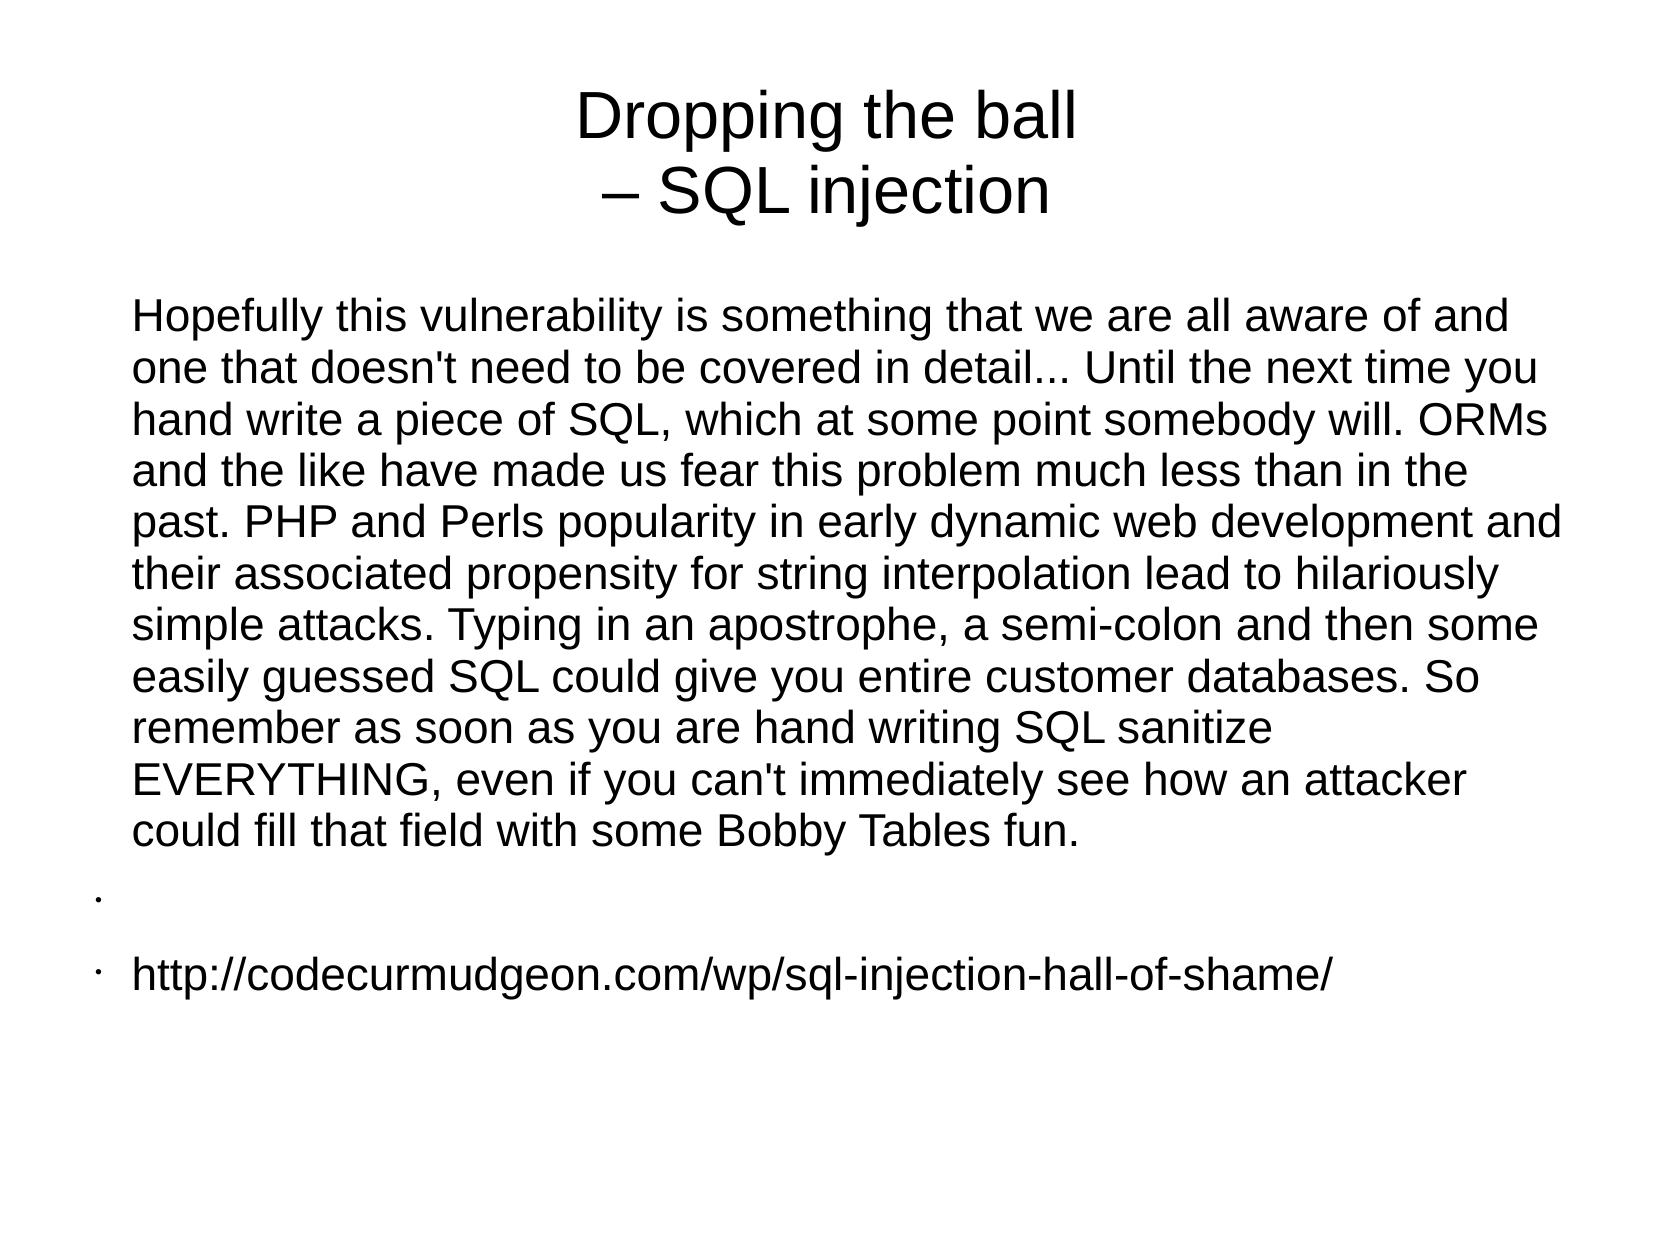

# Dropping the ball – SQL injection
Hopefully this vulnerability is something that we are all aware of and one that doesn't need to be covered in detail... Until the next time you hand write a piece of SQL, which at some point somebody will. ORMs and the like have made us fear this problem much less than in the past. PHP and Perls popularity in early dynamic web development and their associated propensity for string interpolation lead to hilariously simple attacks. Typing in an apostrophe, a semi-colon and then some easily guessed SQL could give you entire customer databases. So remember as soon as you are hand writing SQL sanitize EVERYTHING, even if you can't immediately see how an attacker could fill that field with some Bobby Tables fun.
http://codecurmudgeon.com/wp/sql-injection-hall-of-shame/